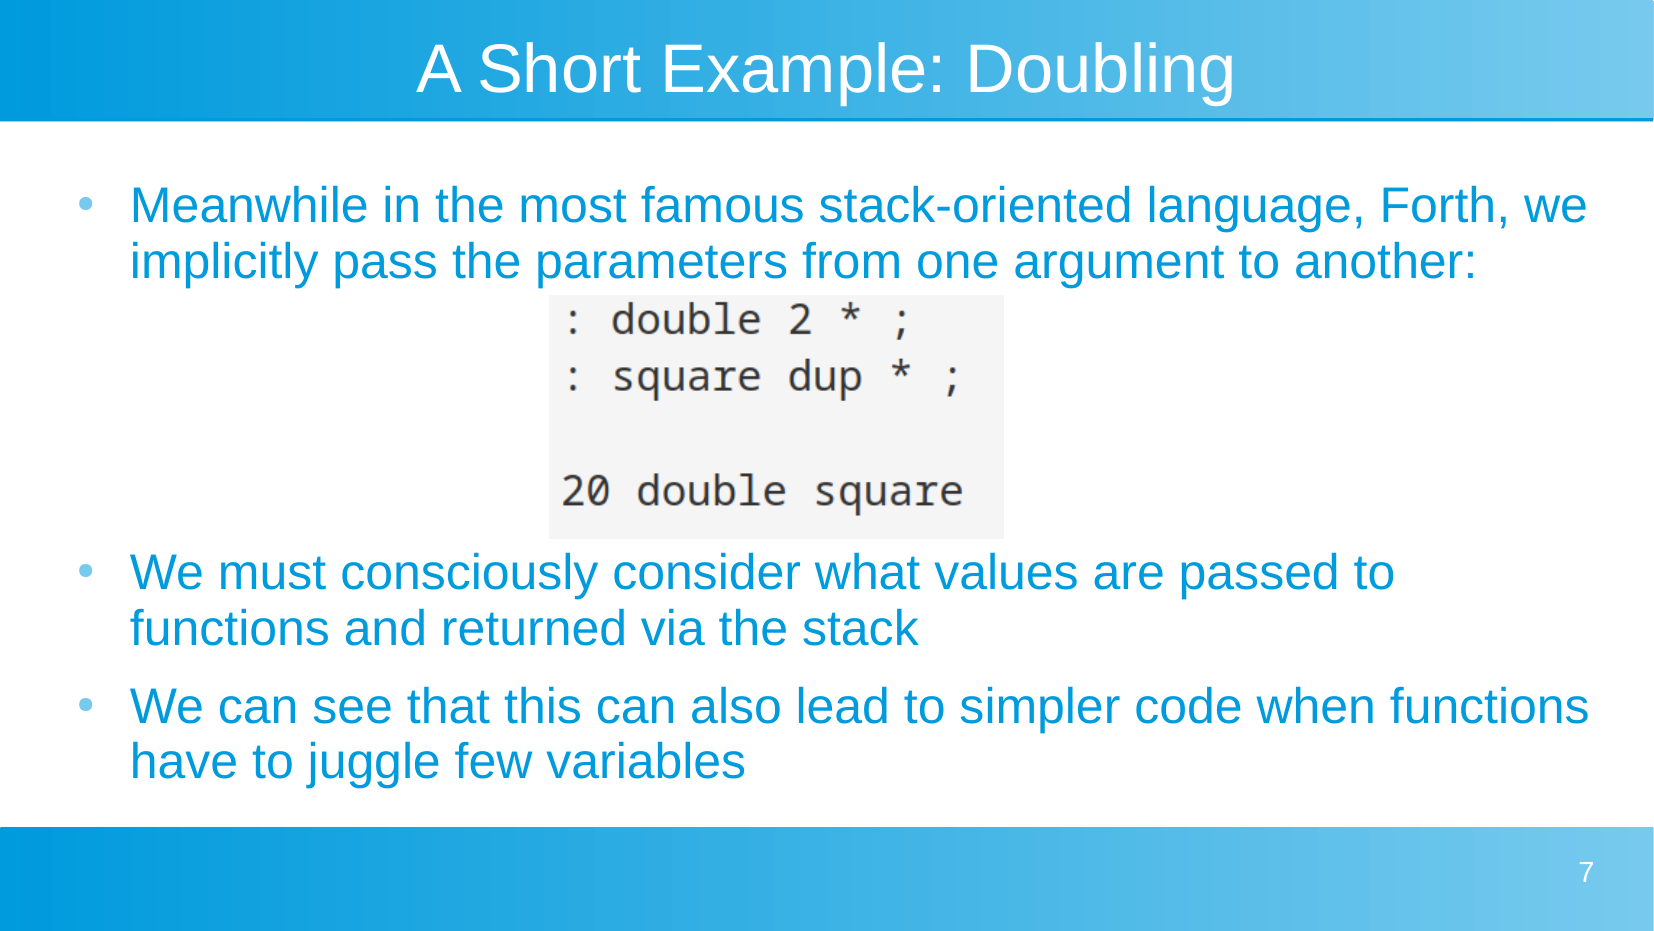

# A Short Example: Doubling
Meanwhile in the most famous stack-oriented language, Forth, we implicitly pass the parameters from one argument to another:
We must consciously consider what values are passed to functions and returned via the stack
We can see that this can also lead to simpler code when functions have to juggle few variables
7